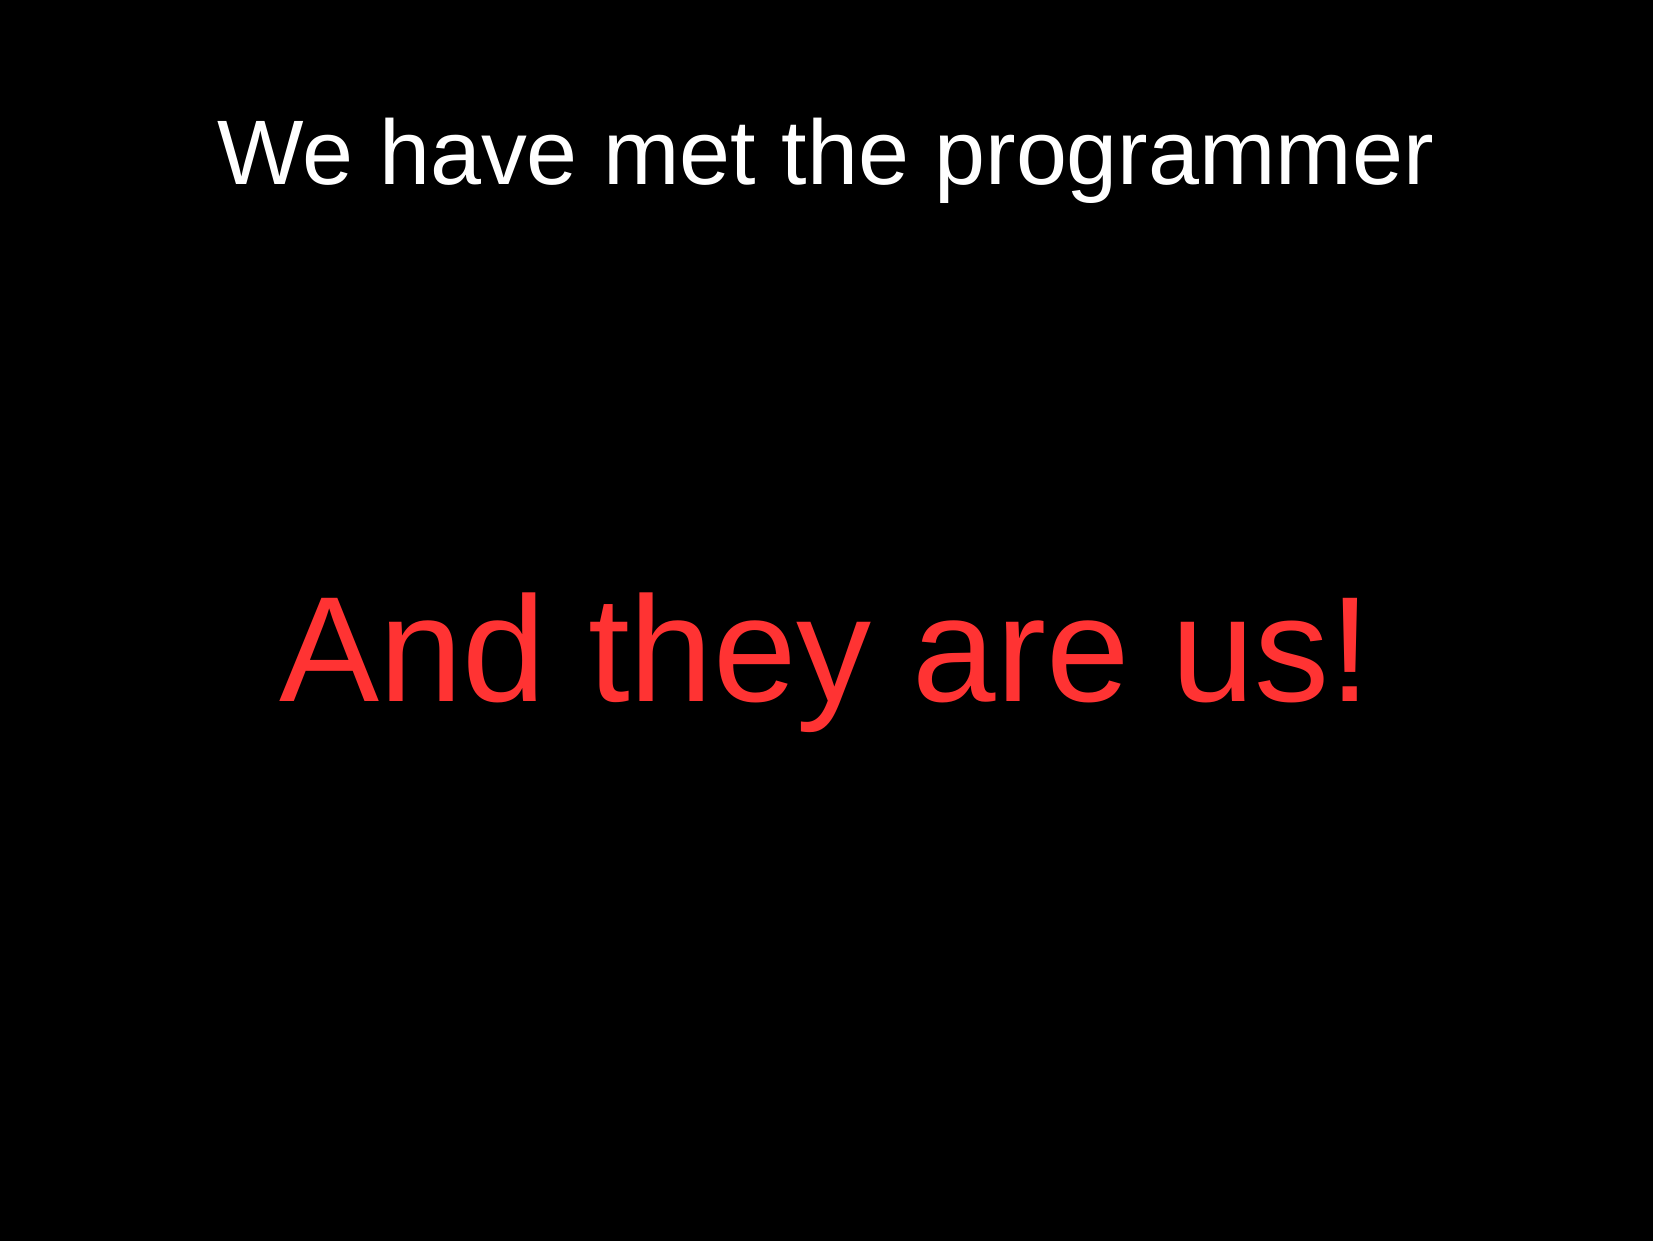

# We have met the programmer
And they are us!